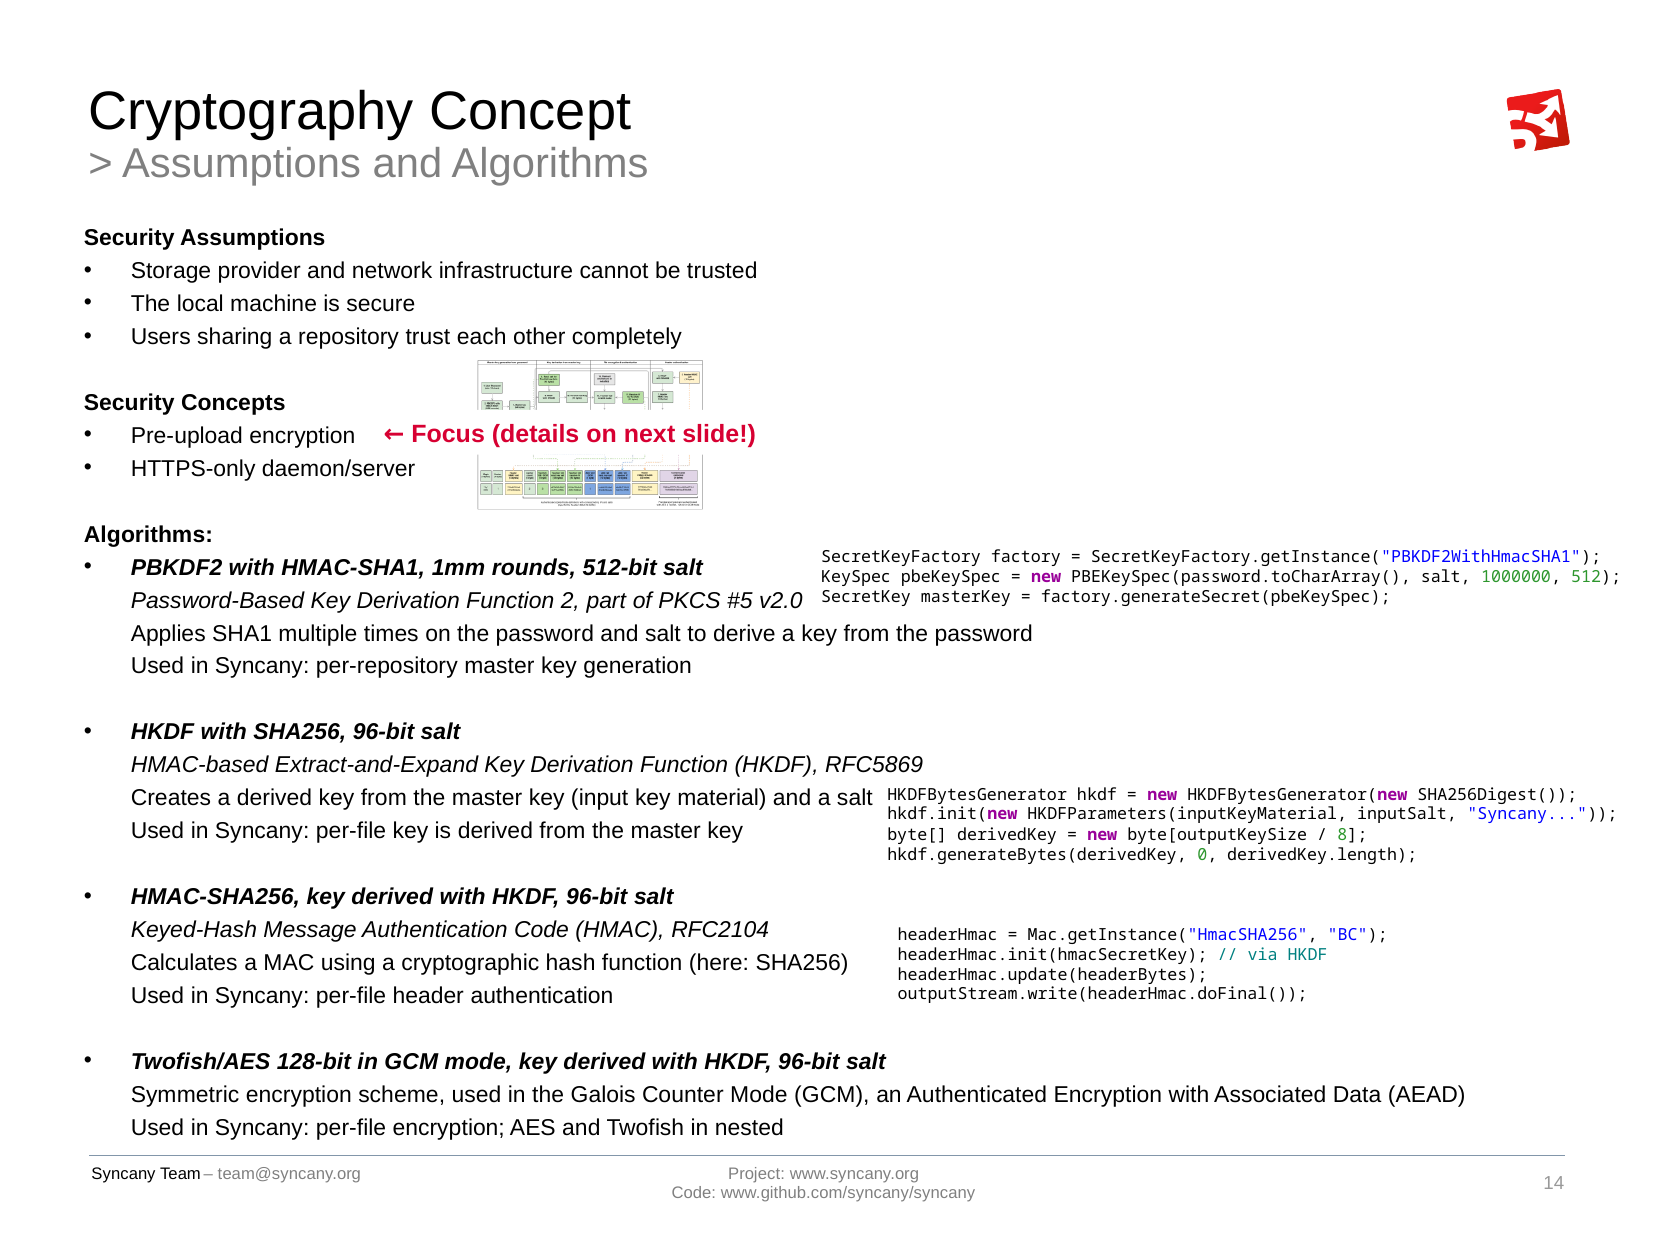

# Cryptography Concept > Assumptions and Algorithms
Security Assumptions
Storage provider and network infrastructure cannot be trusted
The local machine is secure
Users sharing a repository trust each other completely
Security Concepts
Pre-upload encryption
HTTPS-only daemon/server
Algorithms:
PBKDF2 with HMAC-SHA1, 1mm rounds, 512-bit salt
Password-Based Key Derivation Function 2, part of PKCS #5 v2.0
Applies SHA1 multiple times on the password and salt to derive a key from the password
Used in Syncany: per-repository master key generation
HKDF with SHA256, 96-bit salt
HMAC-based Extract-and-Expand Key Derivation Function (HKDF), RFC5869
Creates a derived key from the master key (input key material) and a salt
Used in Syncany: per-file key is derived from the master key
HMAC-SHA256, key derived with HKDF, 96-bit salt
Keyed-Hash Message Authentication Code (HMAC), RFC2104
Calculates a MAC using a cryptographic hash function (here: SHA256)
Used in Syncany: per-file header authentication
Twofish/AES 128-bit in GCM mode, key derived with HKDF, 96-bit salt
Symmetric encryption scheme, used in the Galois Counter Mode (GCM), an Authenticated Encryption with Associated Data (AEAD)
Used in Syncany: per-file encryption; AES and Twofish in nested
← Focus (details on next slide!)
SecretKeyFactory factory = SecretKeyFactory.getInstance("PBKDF2WithHmacSHA1");
KeySpec pbeKeySpec = new PBEKeySpec(password.toCharArray(), salt, 1000000, 512);
SecretKey masterKey = factory.generateSecret(pbeKeySpec);
HKDFBytesGenerator hkdf = new HKDFBytesGenerator(new SHA256Digest());
hkdf.init(new HKDFParameters(inputKeyMaterial, inputSalt, "Syncany..."));
byte[] derivedKey = new byte[outputKeySize / 8];
hkdf.generateBytes(derivedKey, 0, derivedKey.length);
headerHmac = Mac.getInstance("HmacSHA256", "BC");
headerHmac.init(hmacSecretKey); // via HKDF
headerHmac.update(headerBytes);
outputStream.write(headerHmac.doFinal());